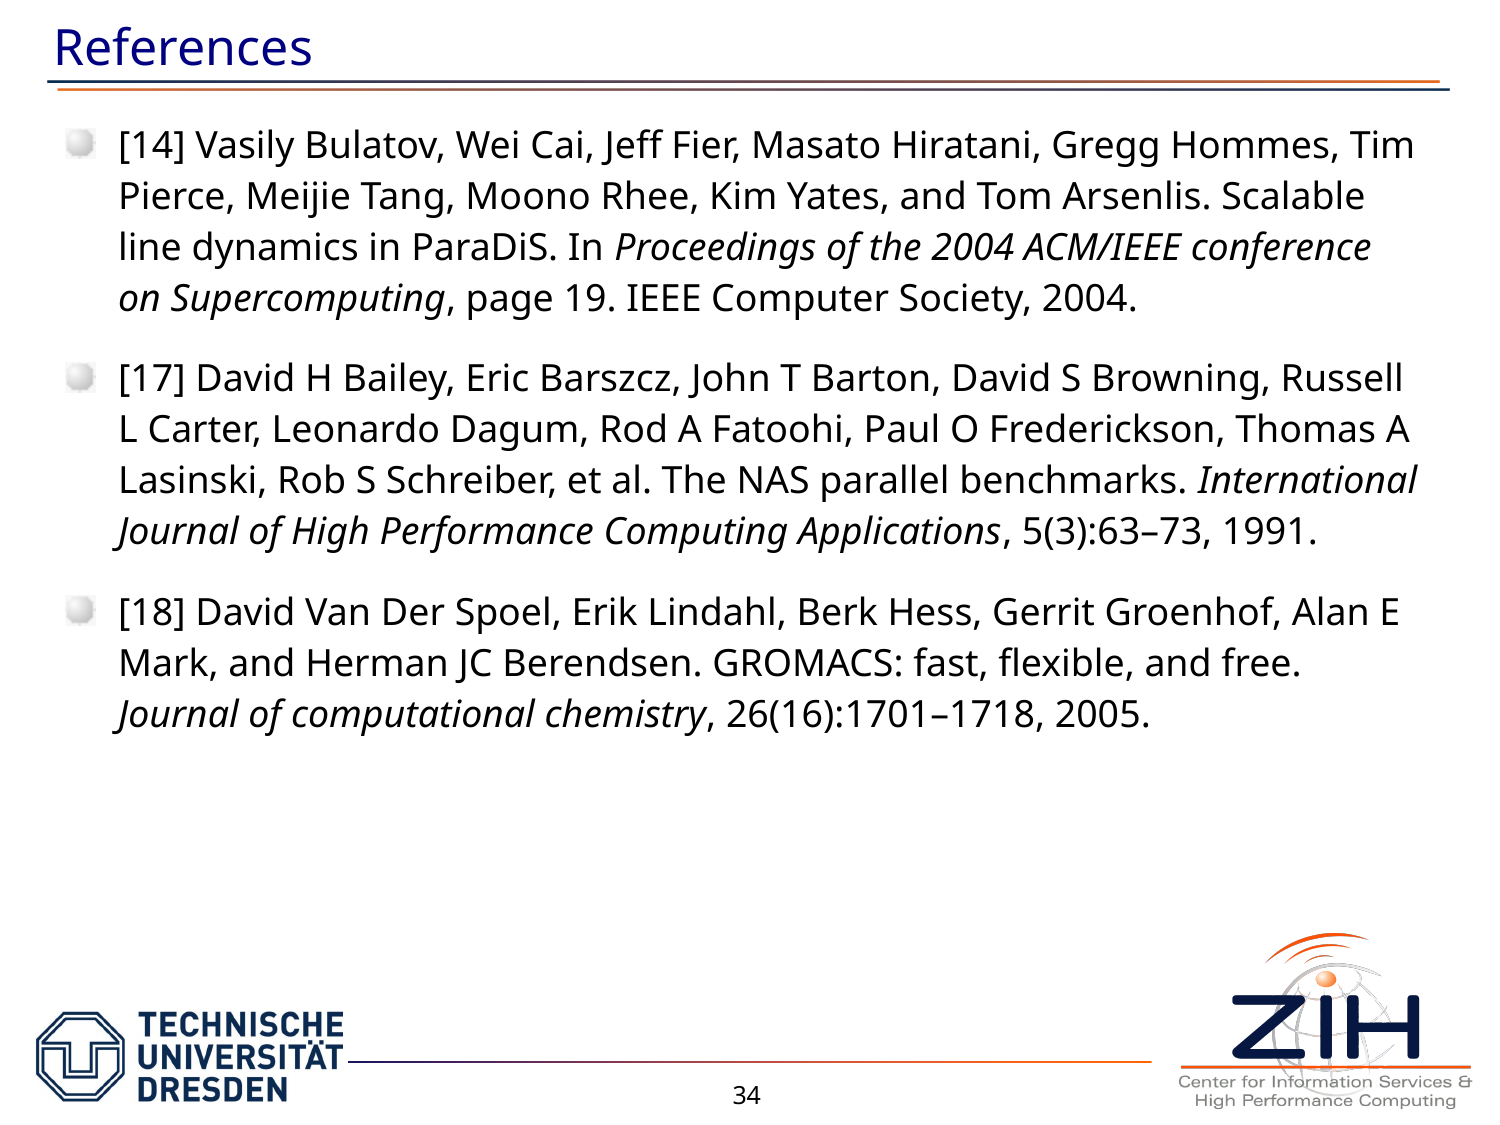

# References
[14] Vasily Bulatov, Wei Cai, Jeff Fier, Masato Hiratani, Gregg Hommes, Tim Pierce, Meijie Tang, Moono Rhee, Kim Yates, and Tom Arsenlis. Scalable line dynamics in ParaDiS. In Proceedings of the 2004 ACM/IEEE conference on Supercomputing, page 19. IEEE Computer Society, 2004.
[17] David H Bailey, Eric Barszcz, John T Barton, David S Browning, Russell L Carter, Leonardo Dagum, Rod A Fatoohi, Paul O Frederickson, Thomas A Lasinski, Rob S Schreiber, et al. The NAS parallel benchmarks. International Journal of High Performance Computing Applications, 5(3):63–73, 1991.
[18] David Van Der Spoel, Erik Lindahl, Berk Hess, Gerrit Groenhof, Alan E Mark, and Herman JC Berendsen. GROMACS: fast, flexible, and free. Journal of computational chemistry, 26(16):1701–1718, 2005.
34